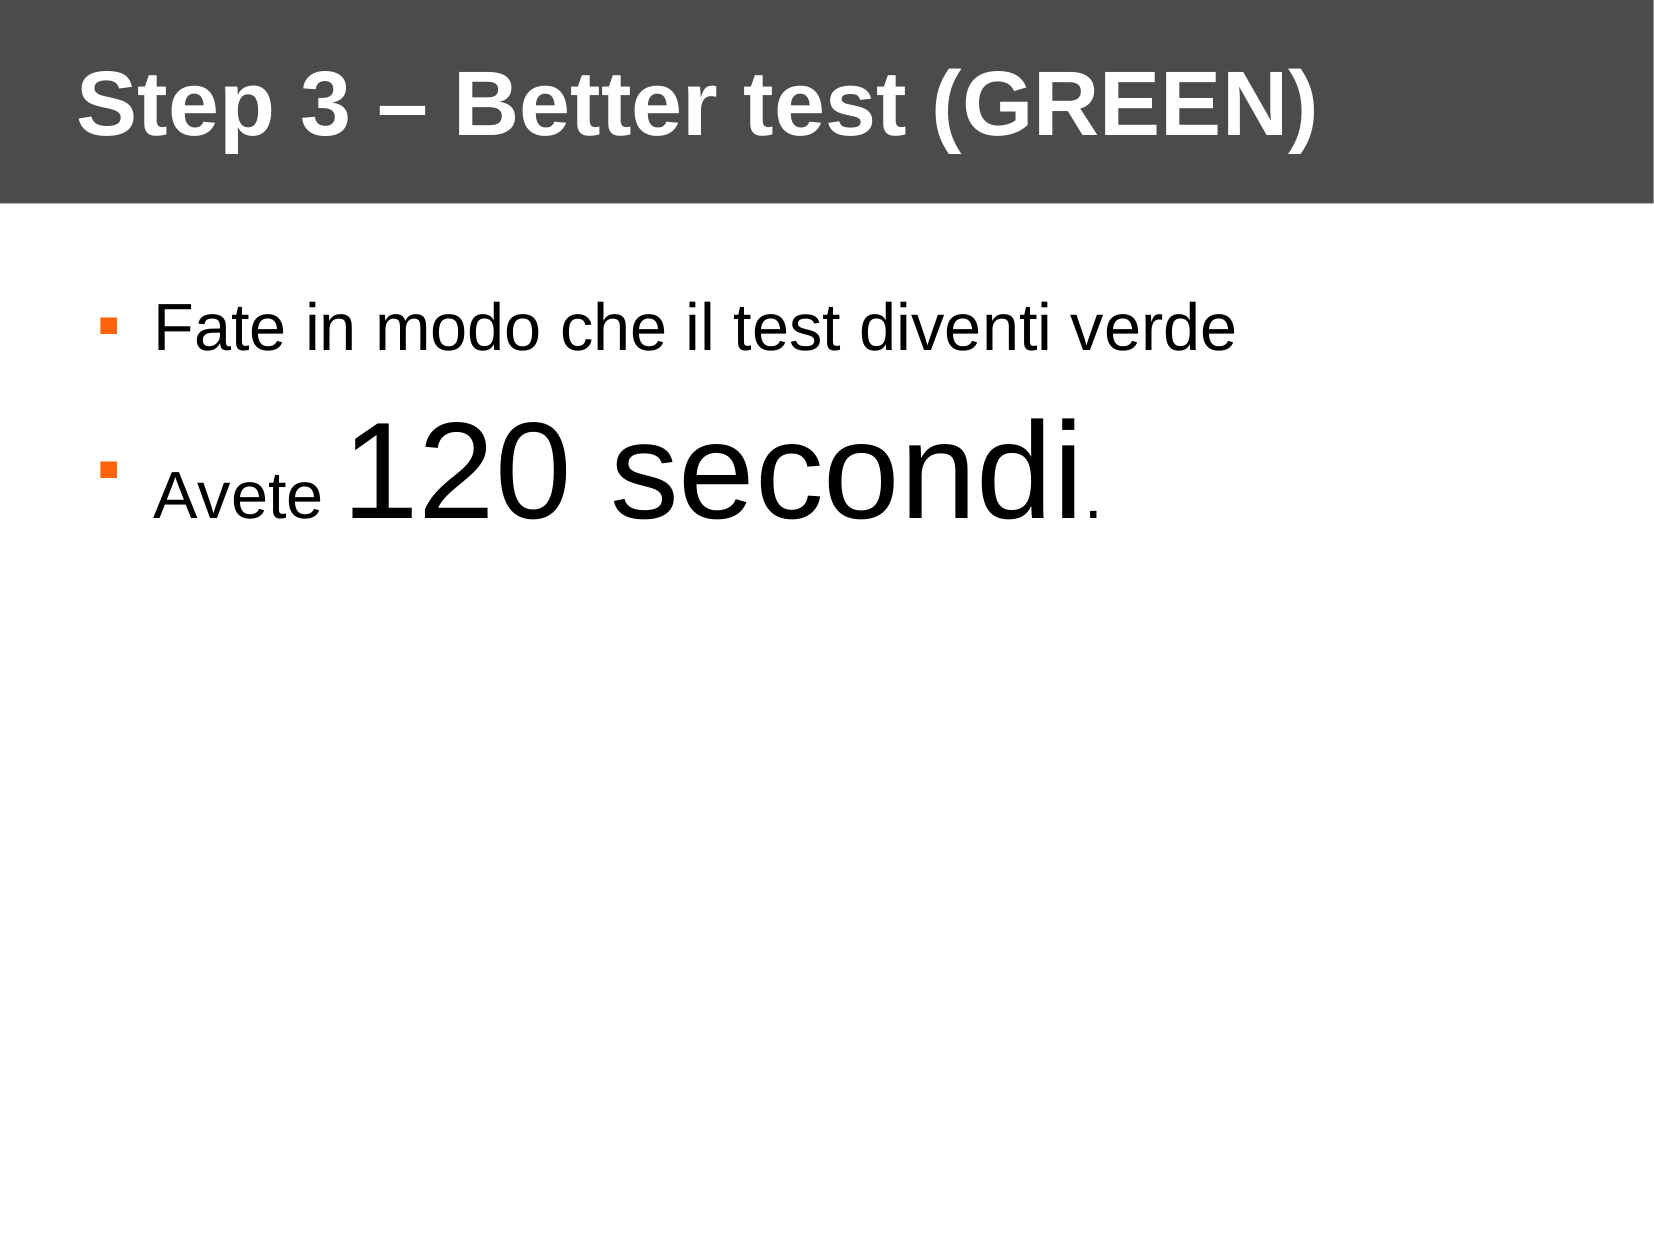

# Step 3 – Better test (GREEN)
Fate in modo che il test diventi verde
Avete 120 secondi.